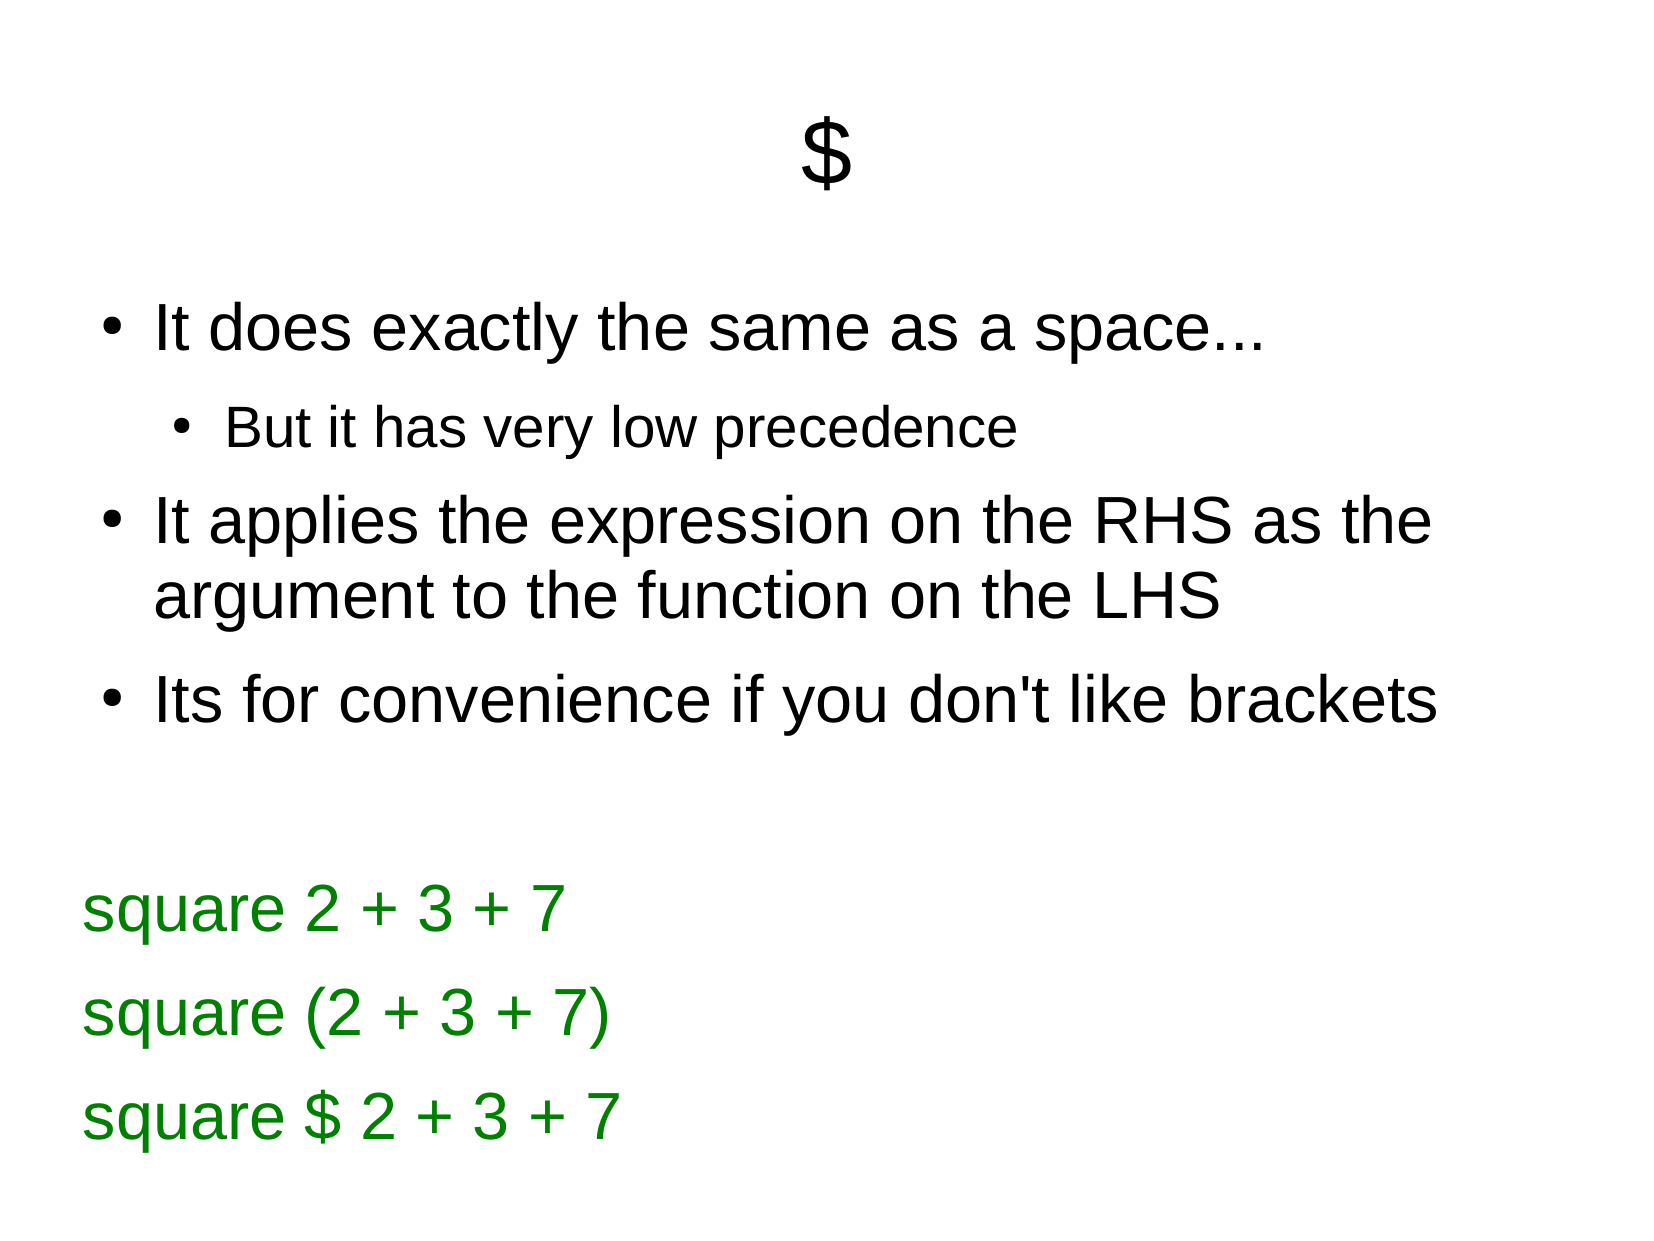

# $
It does exactly the same as a space...
But it has very low precedence
It applies the expression on the RHS as the argument to the function on the LHS
Its for convenience if you don't like brackets
square 2 + 3 + 7
square (2 + 3 + 7)
square $ 2 + 3 + 7